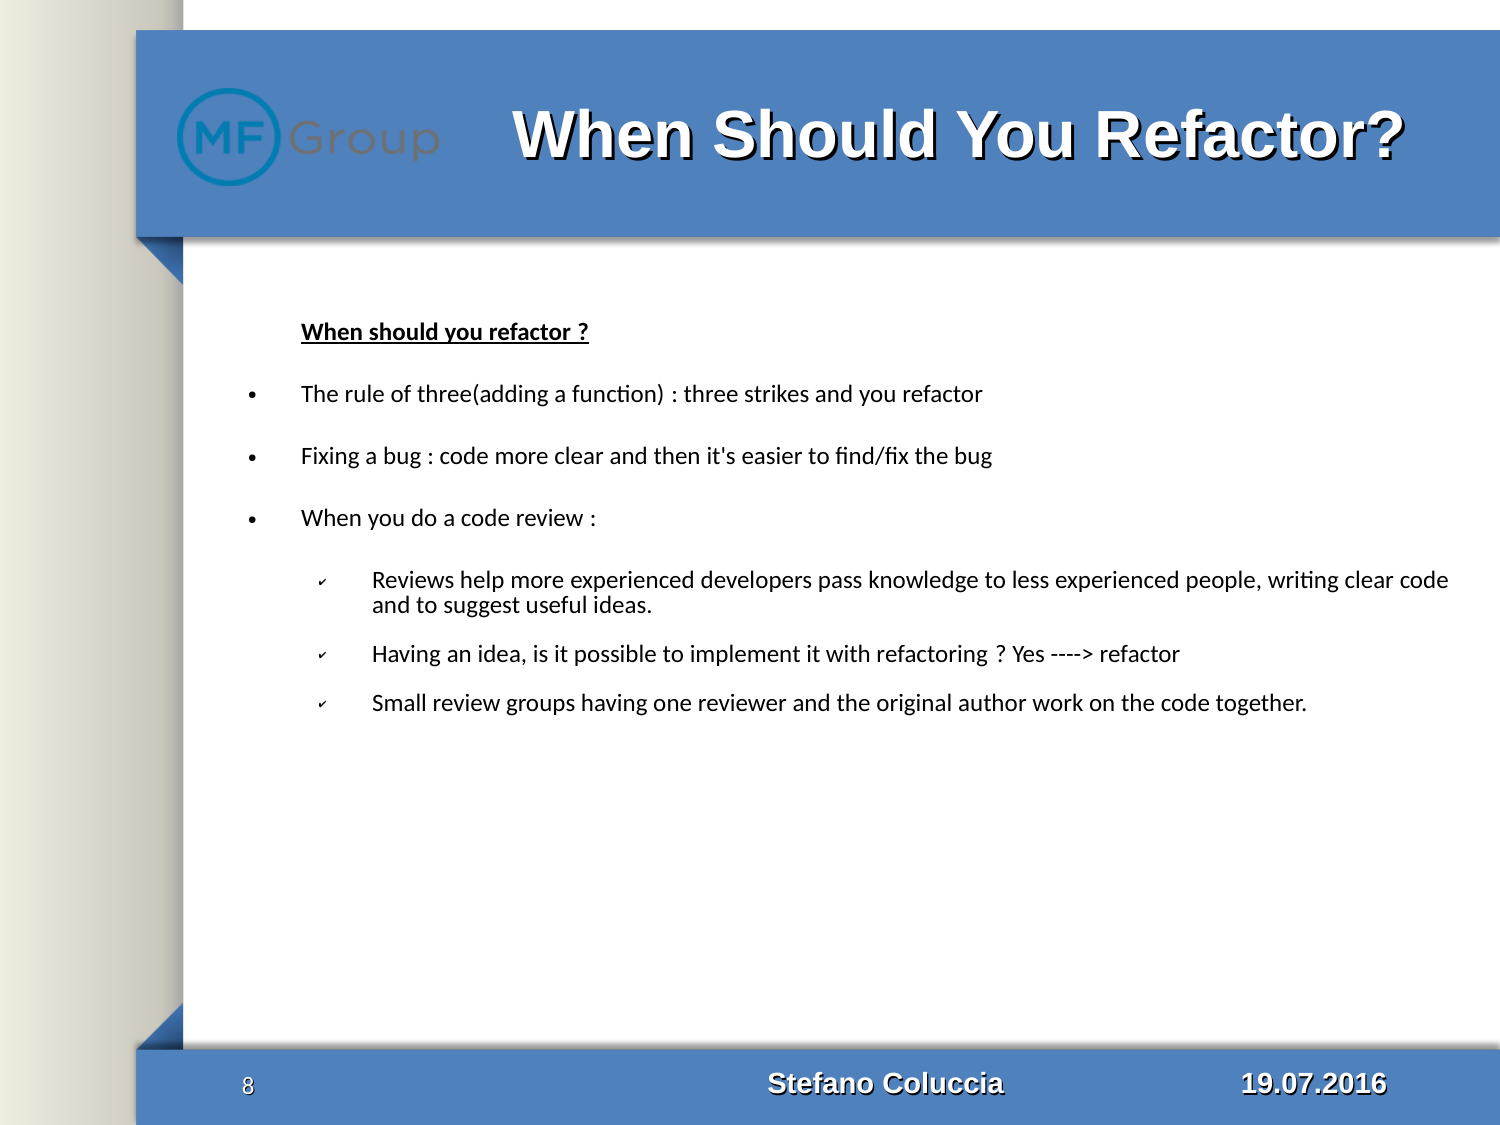

# When Should You Refactor?
When should you refactor ?
The rule of three(adding a function) : three strikes and you refactor
Fixing a bug : code more clear and then it's easier to find/fix the bug
When you do a code review :
Reviews help more experienced developers pass knowledge to less experienced people, writing clear code and to suggest useful ideas.
Having an idea, is it possible to implement it with refactoring ? Yes ----> refactor
Small review groups having one reviewer and the original author work on the code together.
8
Stefano Coluccia
19.07.2016